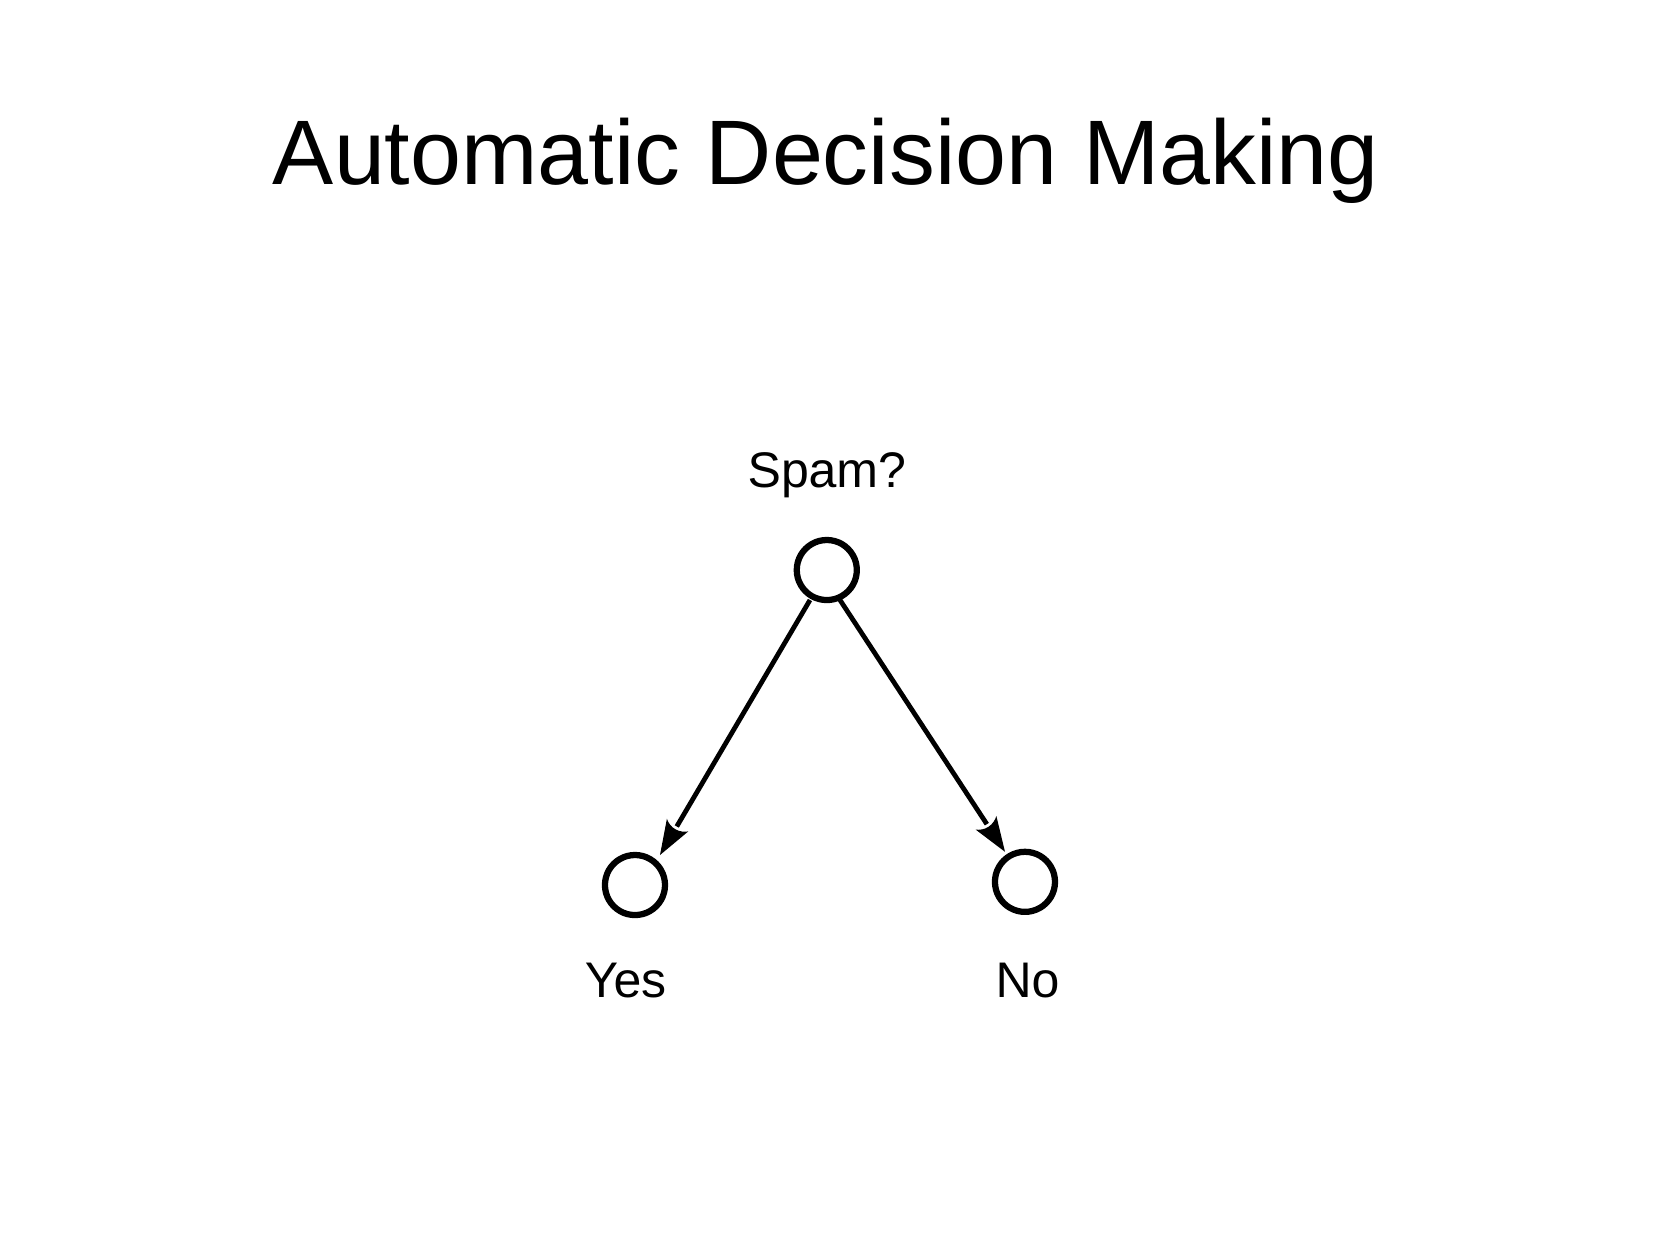

# Automatic Decision Making
Spam?
Yes
No